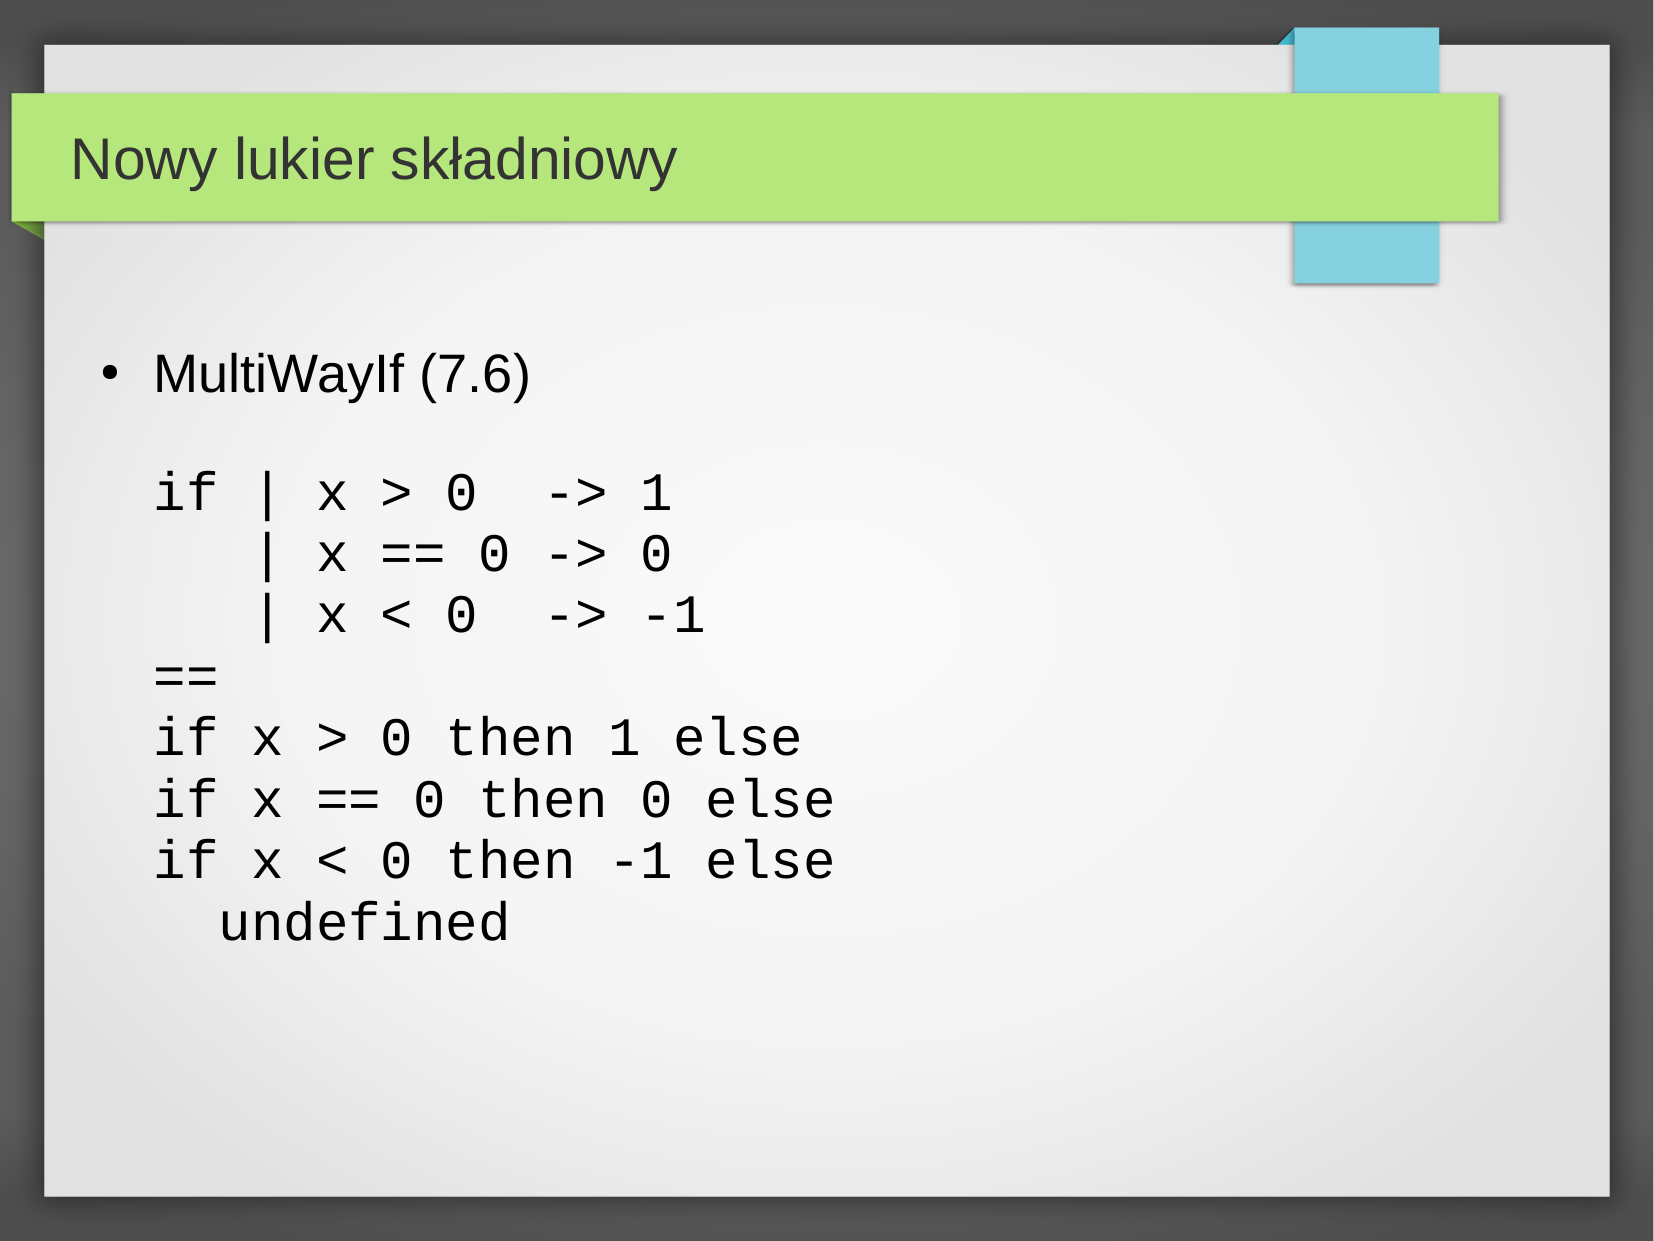

# Nowy lukier składniowy
MultiWayIf (7.6)
if | x > 0 -> 1
 | x == 0 -> 0
 | x < 0 -> -1
==
if x > 0 then 1 else
if x == 0 then 0 else
if x < 0 then -1 else
 undefined